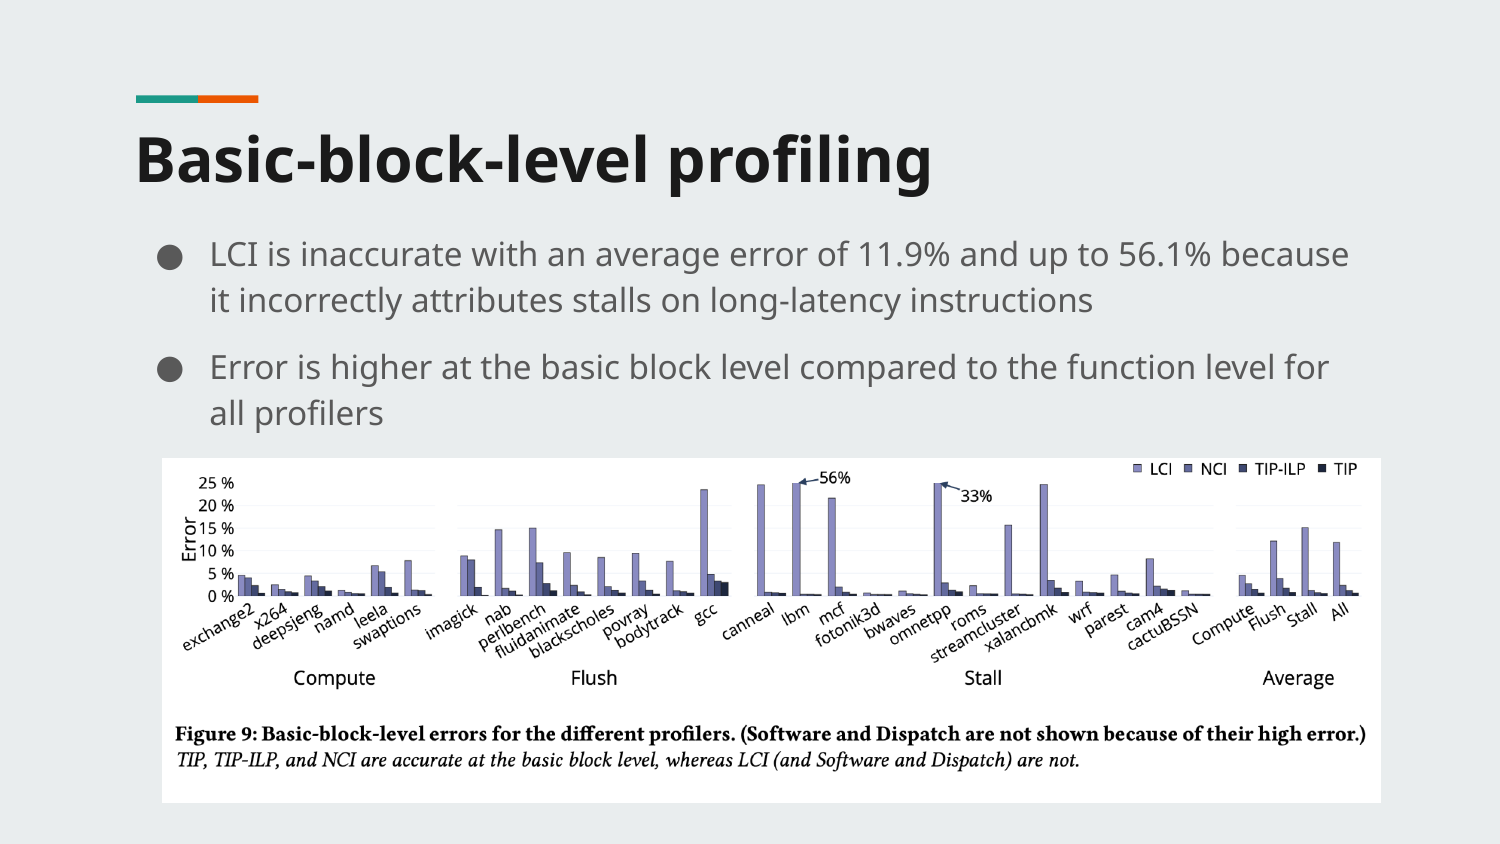

Basic-block-level profiling
LCI is inaccurate with an average error of 11.9% and up to 56.1% because it incorrectly attributes stalls on long-latency instructions
Error is higher at the basic block level compared to the function level for all profilers